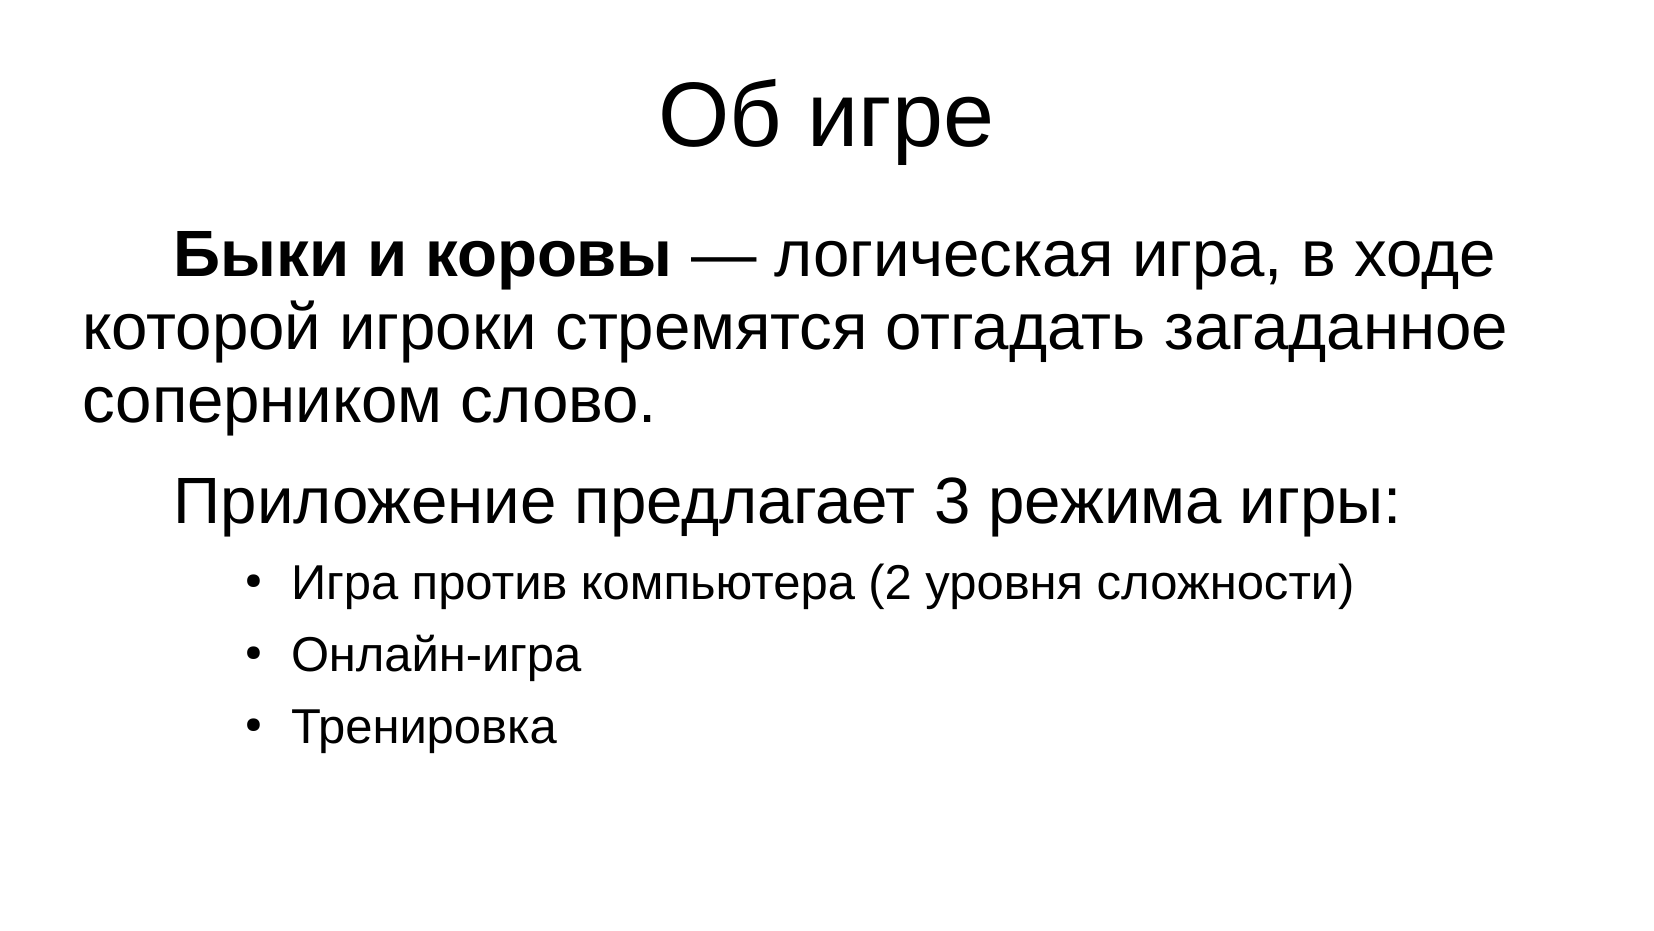

# Об игре
 Быки и коровы — логическая игра, в ходе которой игроки стремятся отгадать загаданное соперником слово.
 Приложение предлагает 3 режима игры:
Игра против компьютера (2 уровня сложности)
Онлайн-игра
Тренировка